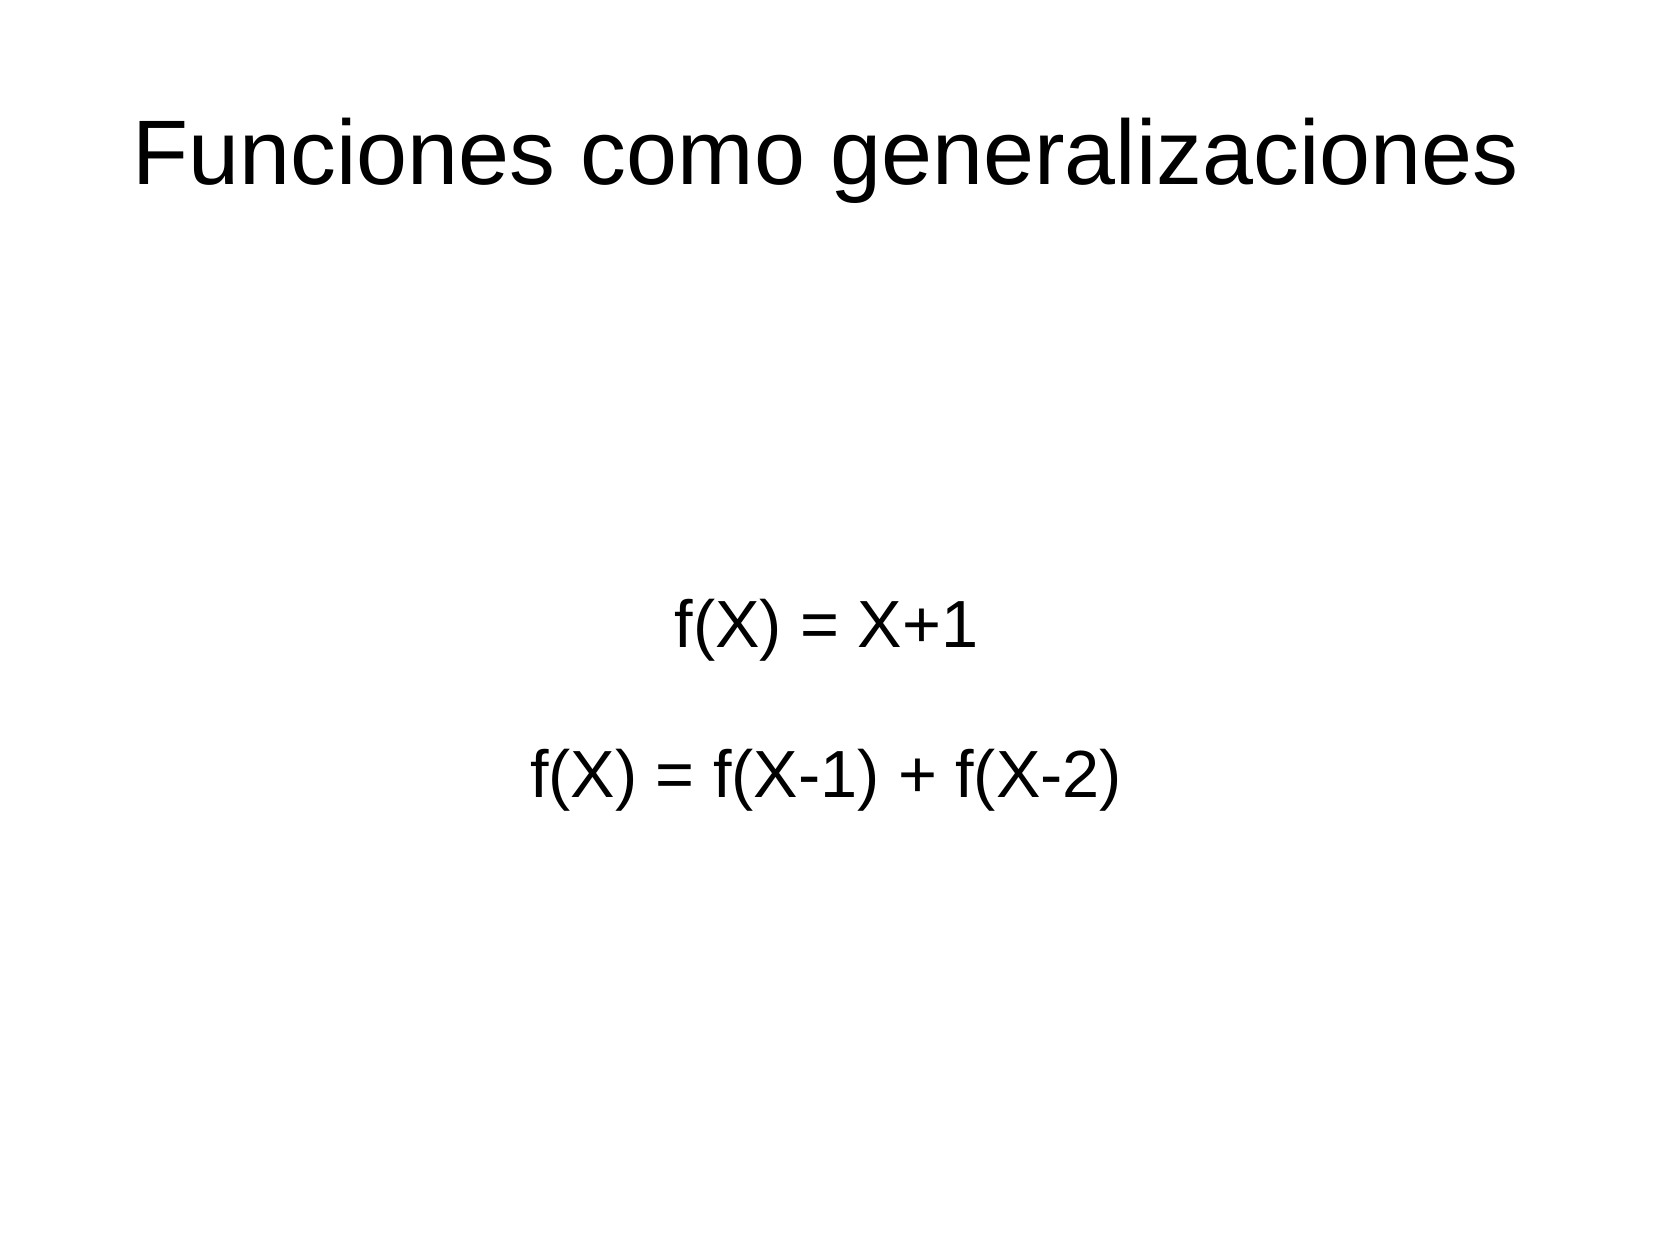

# Funciones como generalizaciones
f(X) = X+1
f(X) = f(X-1) + f(X-2)